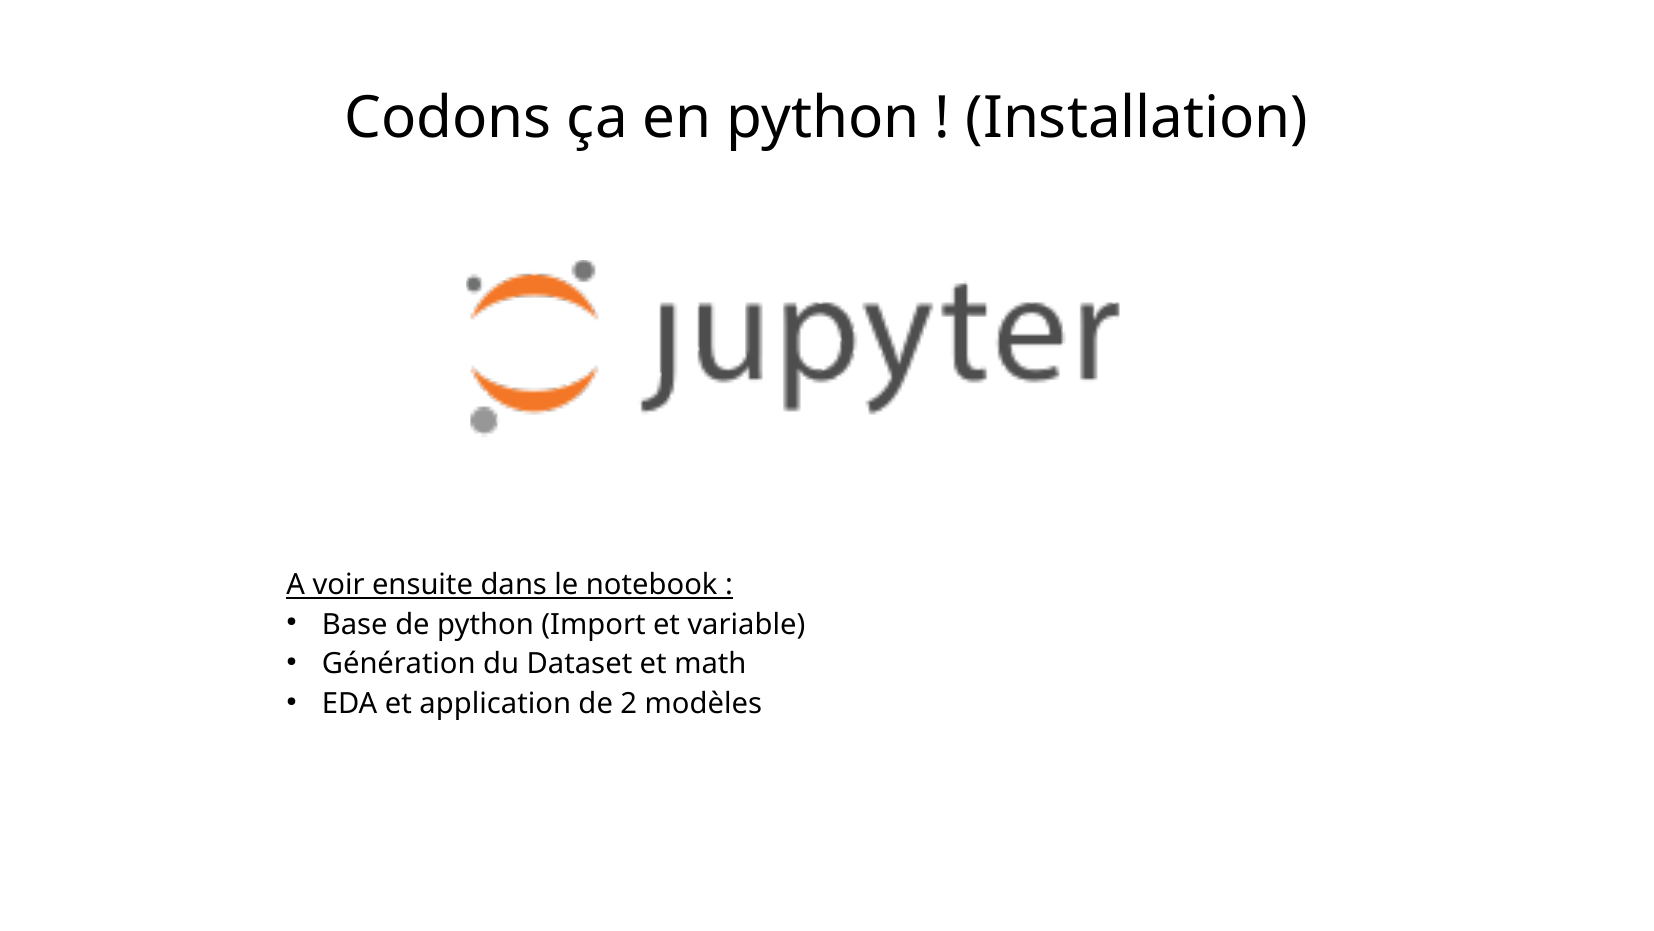

# Codons ça en python ! (Installation)
A voir ensuite dans le notebook :
Base de python (Import et variable)
Génération du Dataset et math
EDA et application de 2 modèles